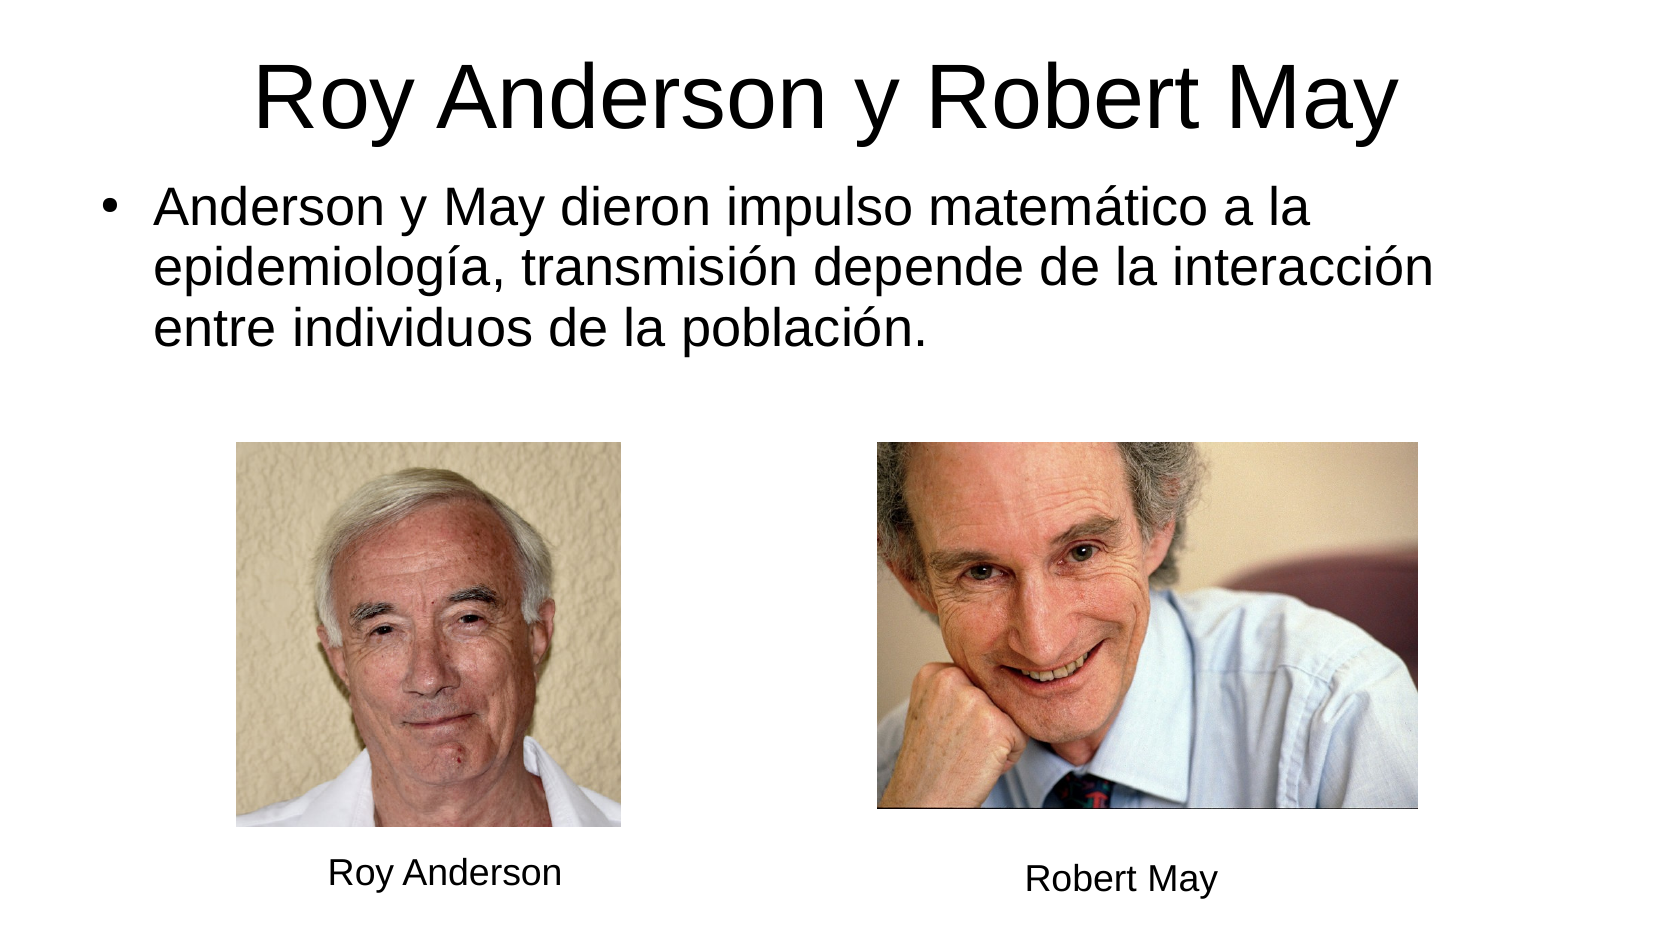

# Roy Anderson y Robert May
Anderson y May dieron impulso matemático a la epidemiología, transmisión depende de la interacción entre individuos de la población.
Roy Anderson
Robert May